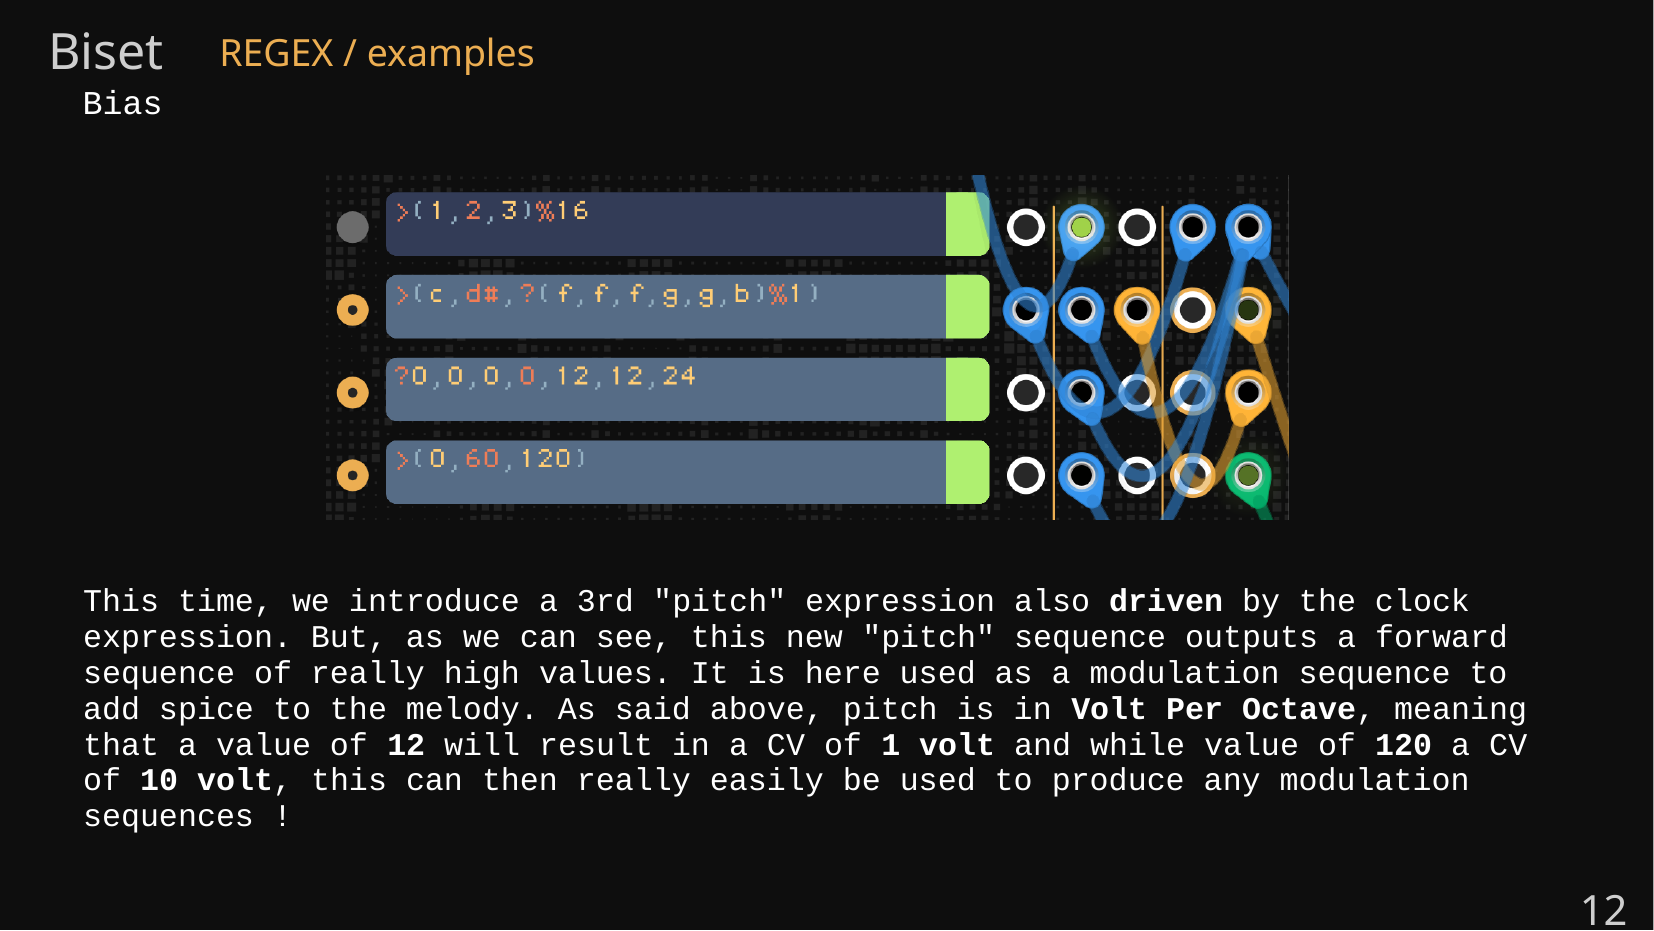

Biset
REGEX / examples
# Bias
This time, we introduce a 3rd "pitch" expression also driven by the clock expression. But, as we can see, this new "pitch" sequence outputs a forward sequence of really high values. It is here used as a modulation sequence to add spice to the melody. As said above, pitch is in Volt Per Octave, meaning that a value of 12 will result in a CV of 1 volt and while value of 120 a CV of 10 volt, this can then really easily be used to produce any modulation sequences !
12